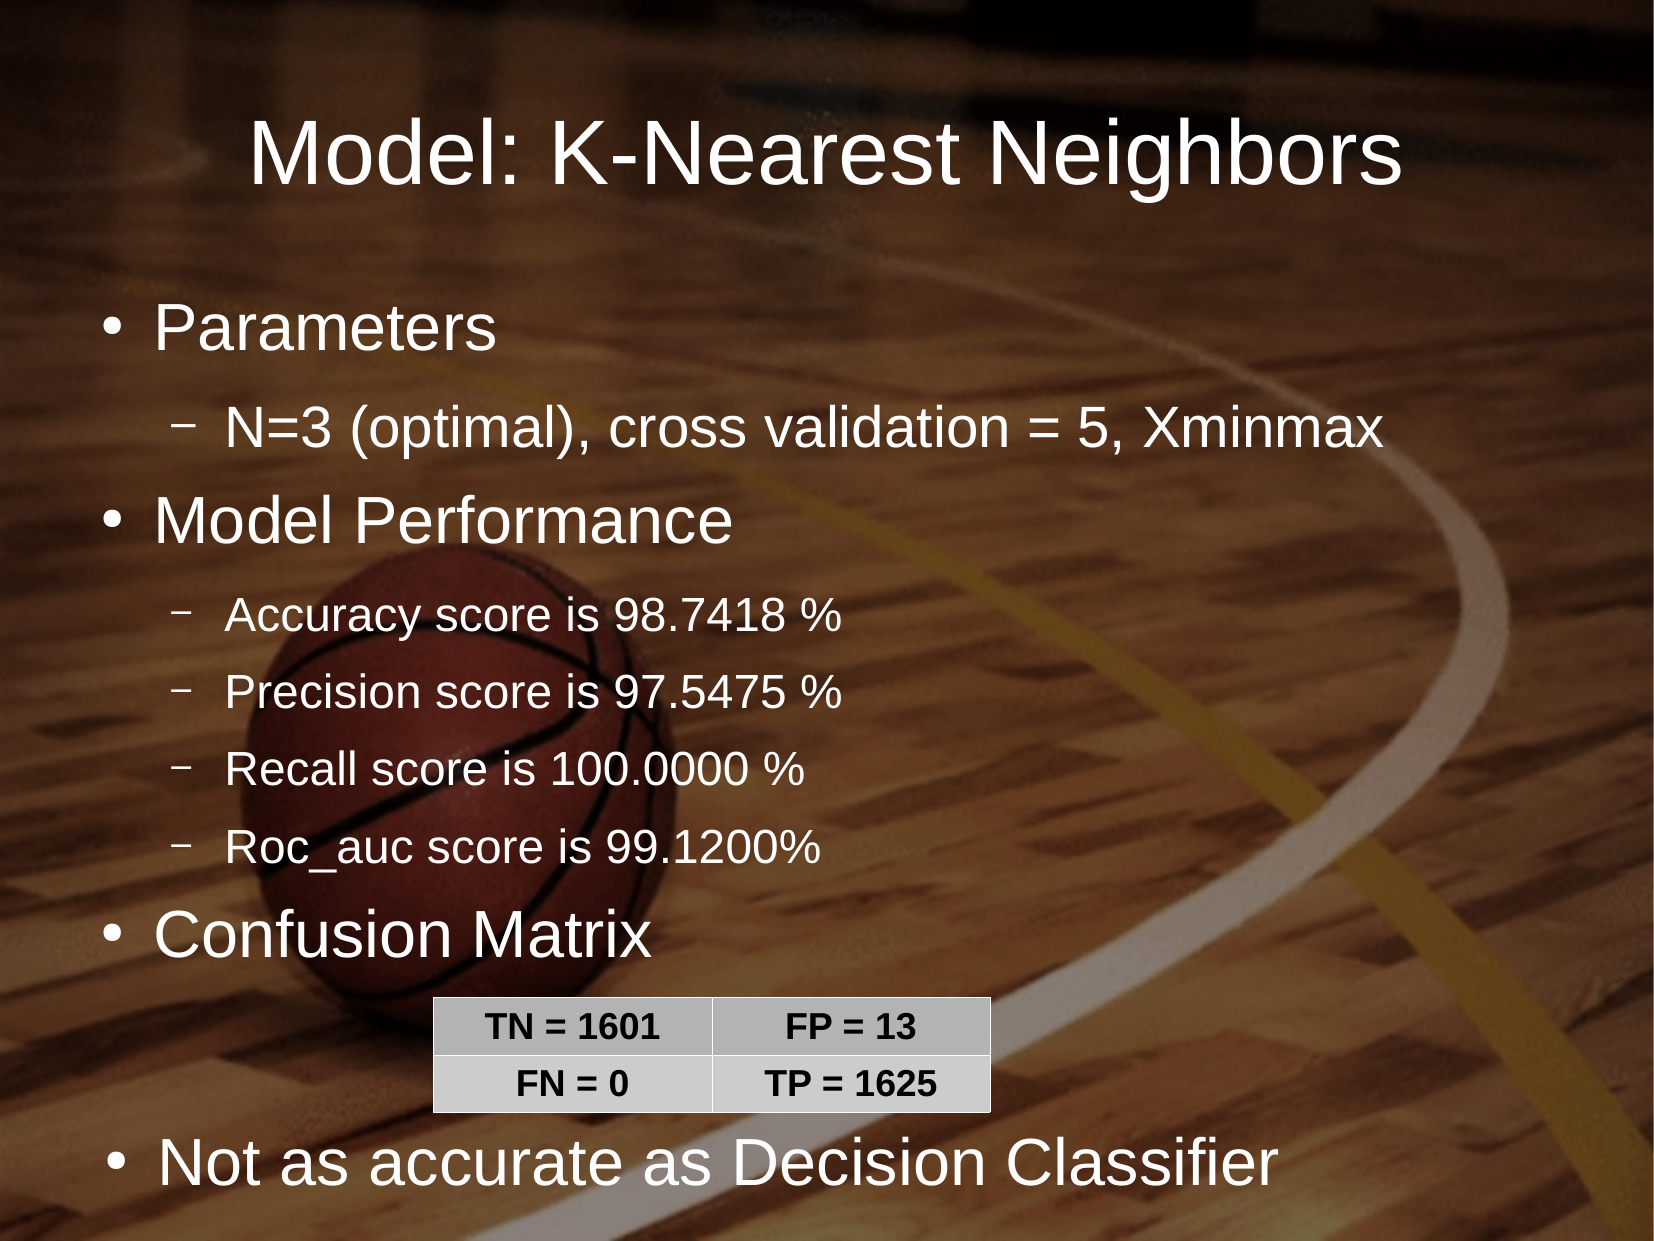

# Model: K-Nearest Neighbors
Parameters
N=3 (optimal), cross validation = 5, Xminmax
Model Performance
Accuracy score is 98.7418 %
Precision score is 97.5475 %
Recall score is 100.0000 %
Roc_auc score is 99.1200%
Confusion Matrix
| TN = 1601 | FP = 13 |
| --- | --- |
| FN = 0 | TP = 1625 |
Not as accurate as Decision Classifier